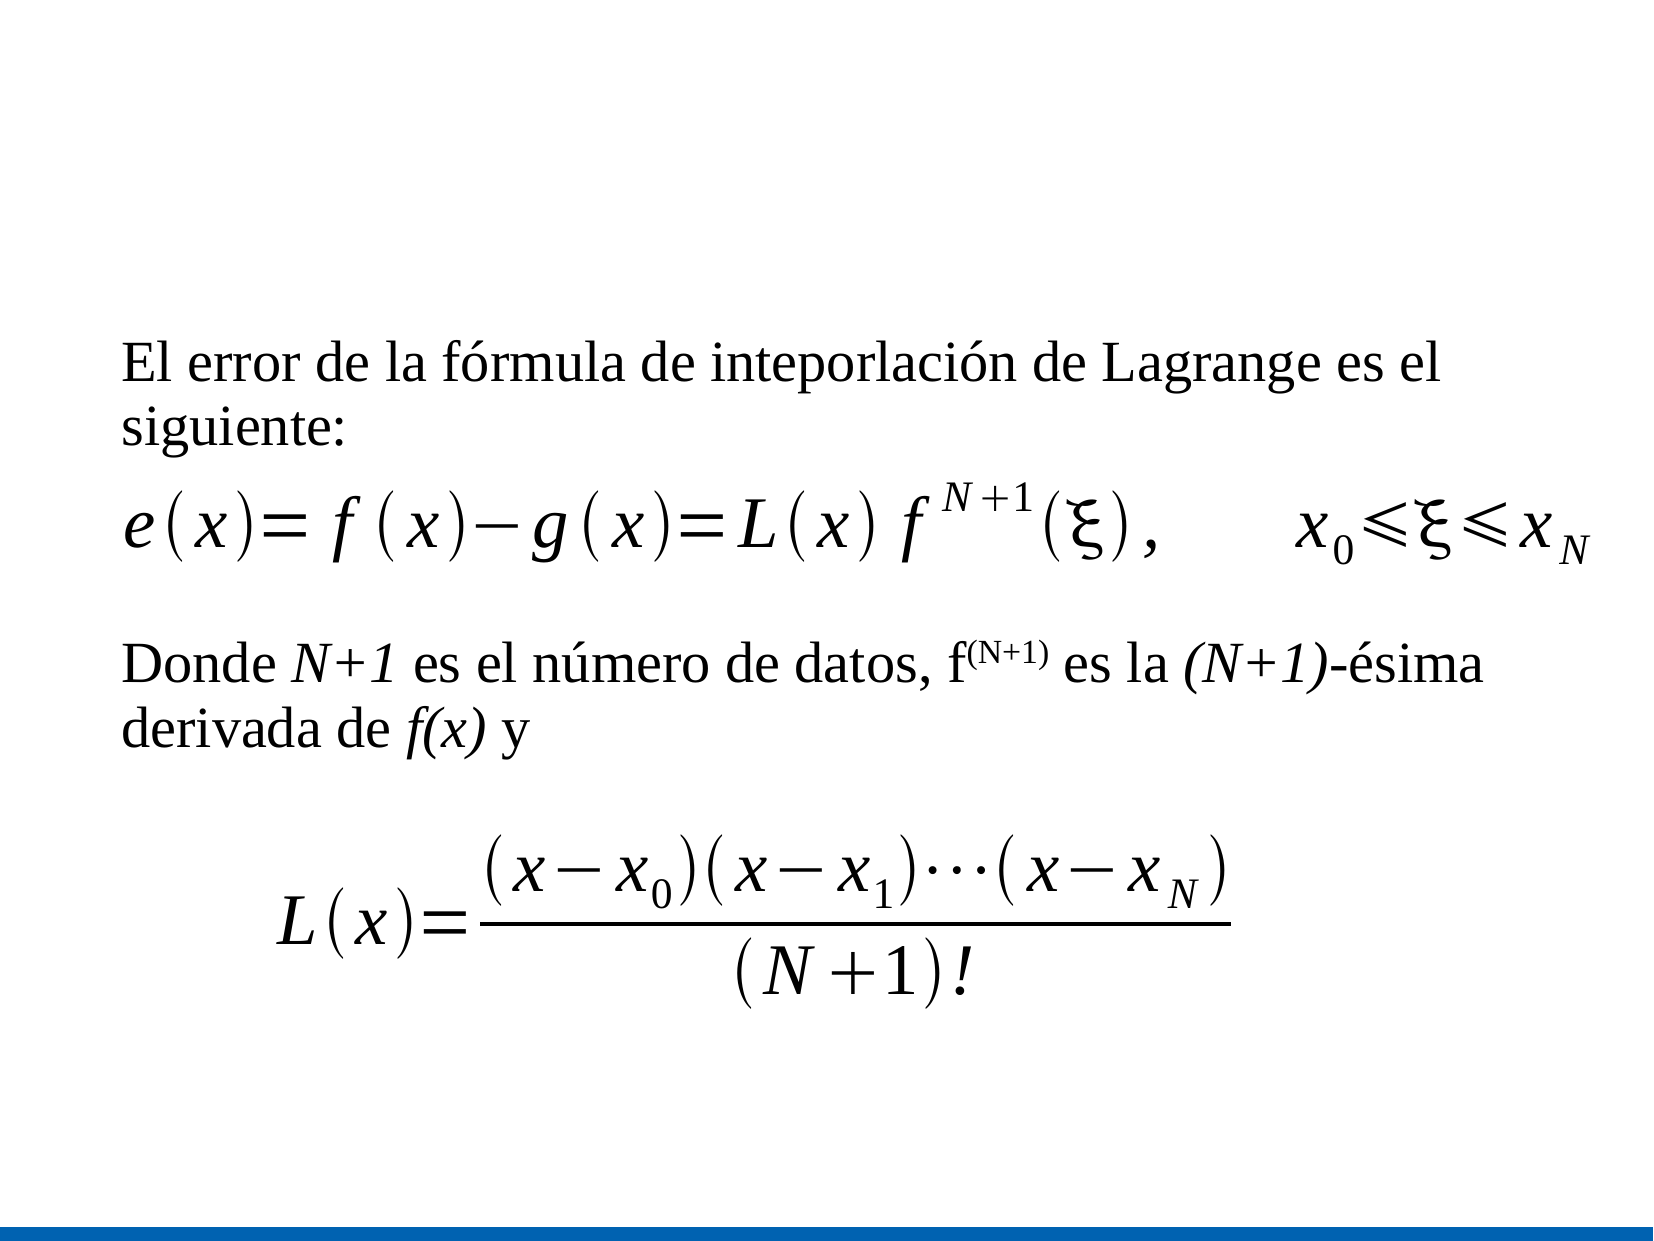

#
El error de la fórmula de inteporlación de Lagrange es el siguiente:
Donde N+1 es el número de datos, f(N+1) es la (N+1)-ésima derivada de f(x) y